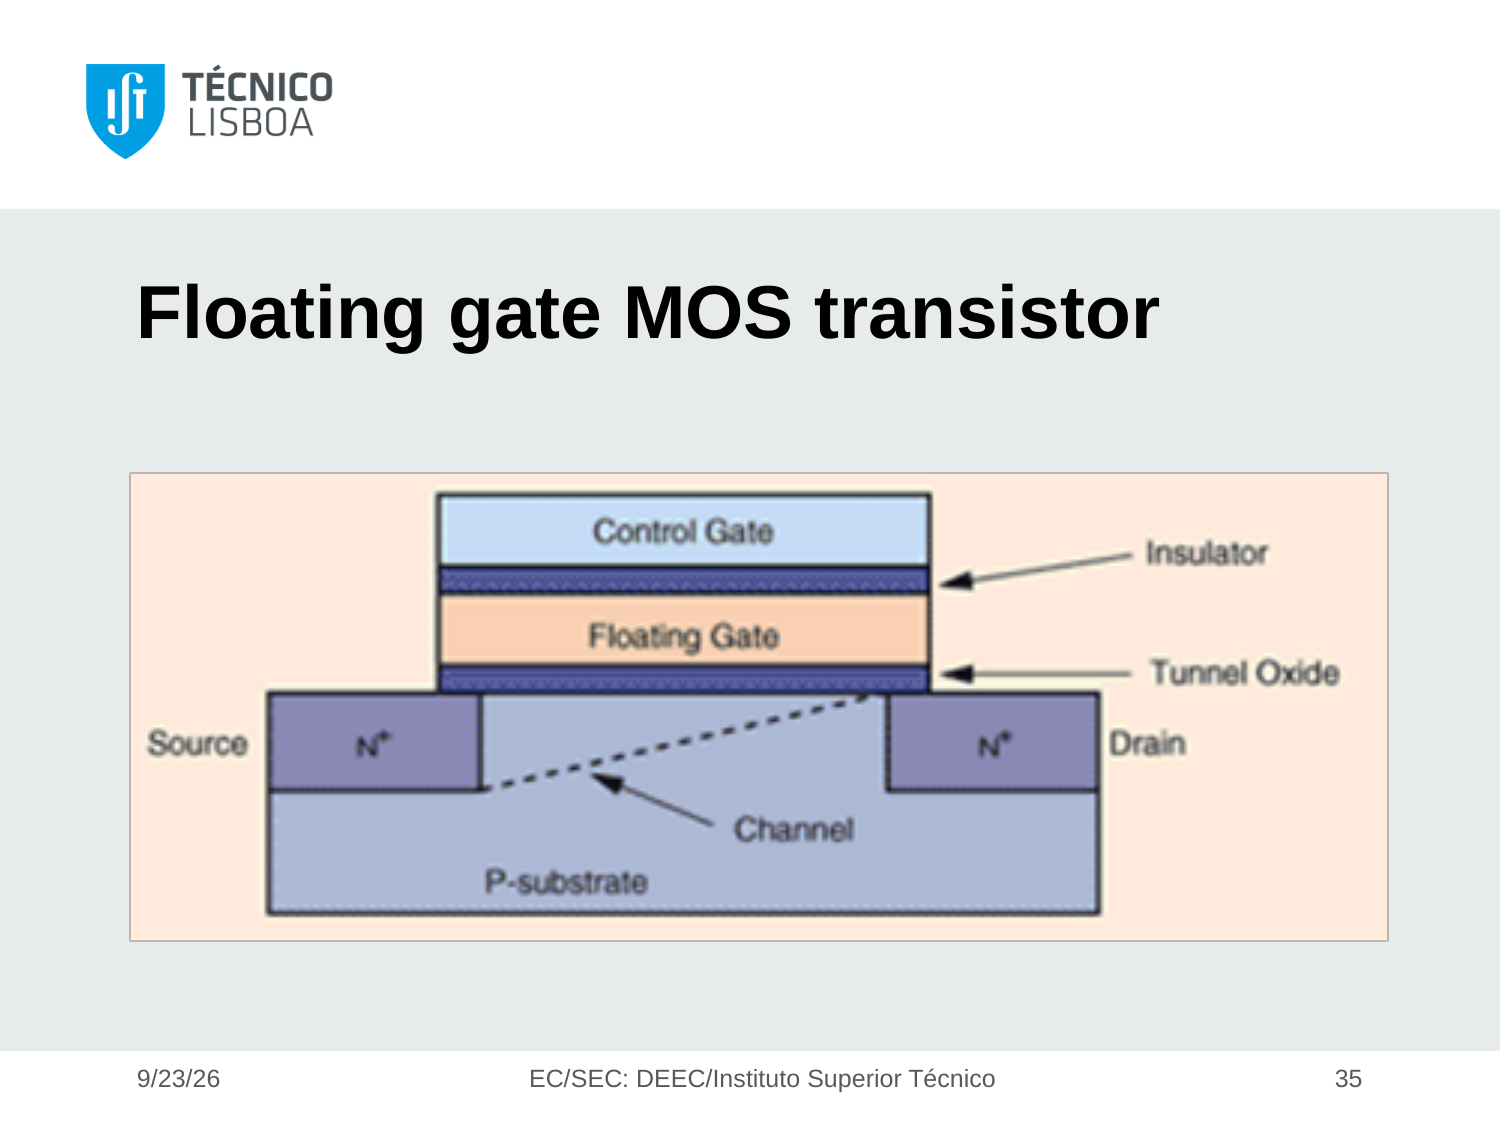

# Floating gate MOS transistor
EC/SEC: DEEC/Instituto Superior Técnico